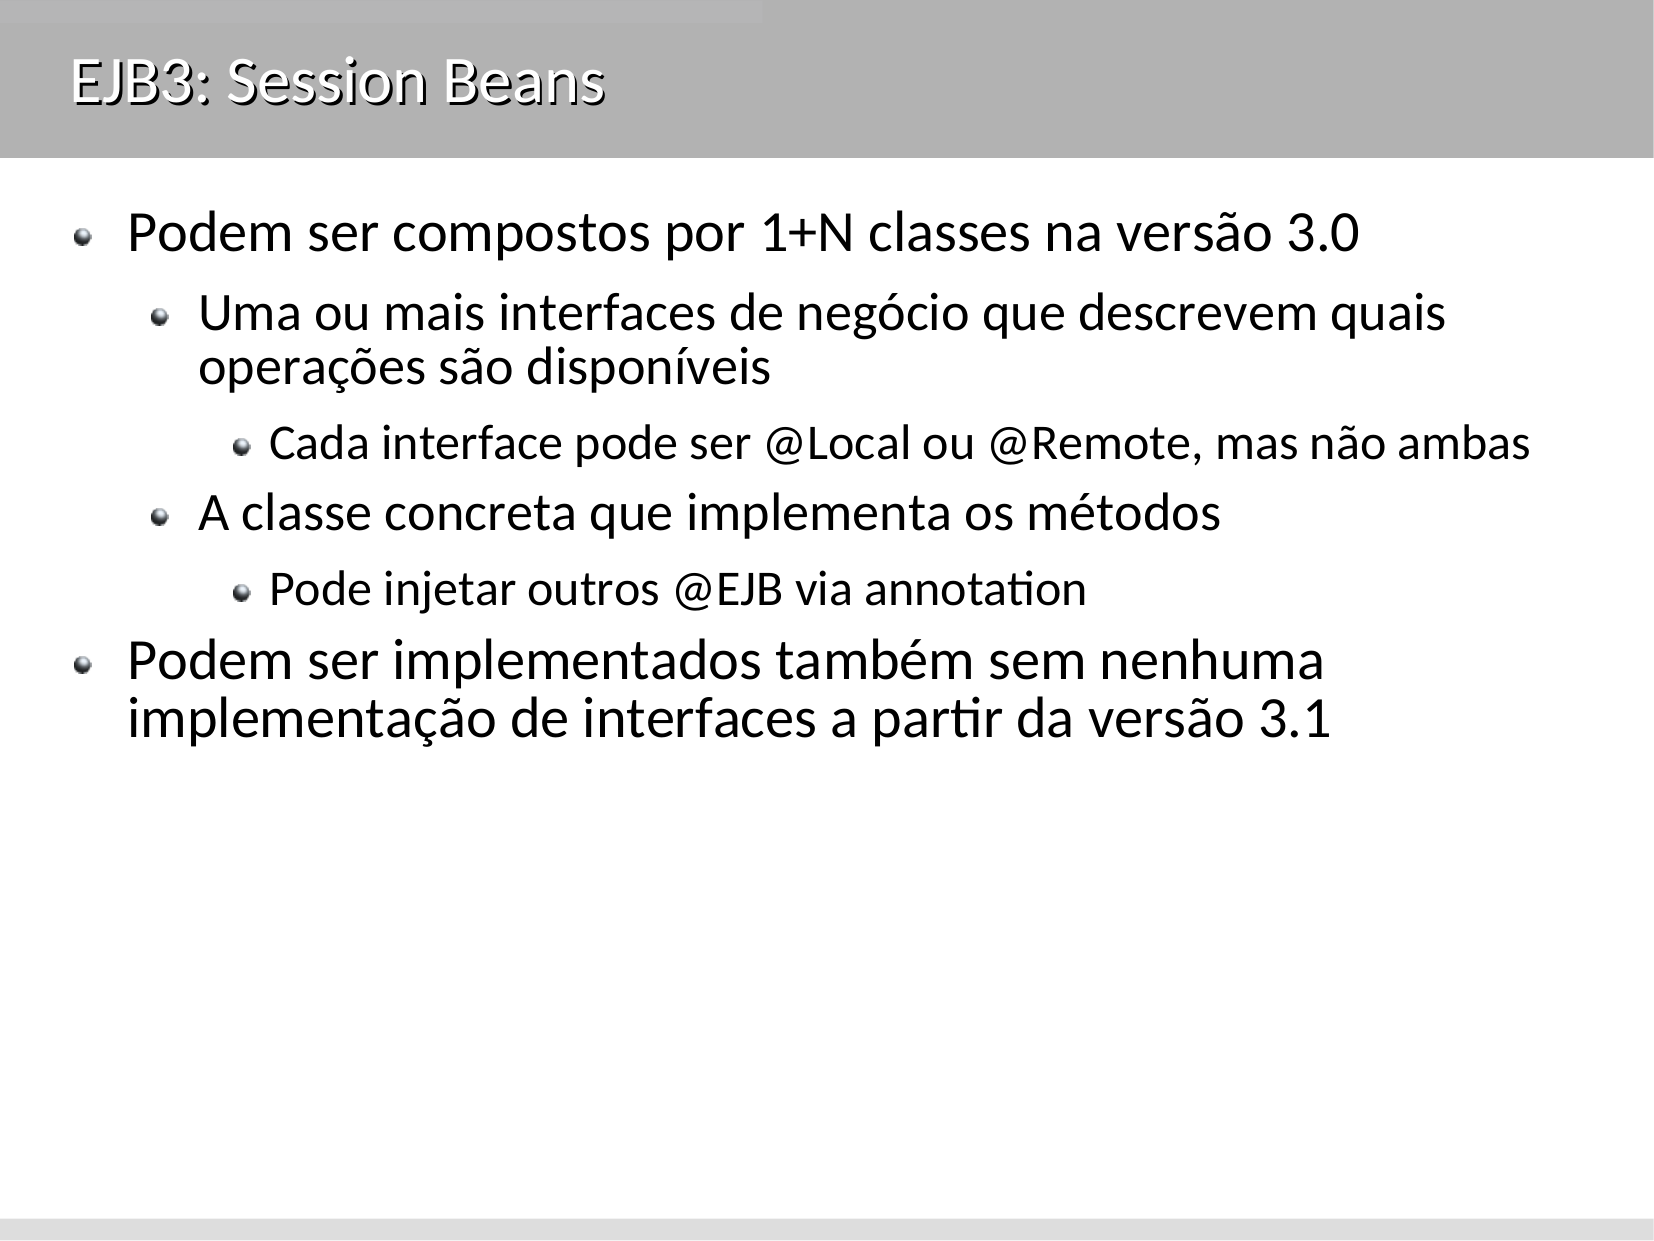

# EJB3: Session Beans
Podem ser compostos por 1+N classes na versão 3.0
Uma ou mais interfaces de negócio que descrevem quais operações são disponíveis
Cada interface pode ser @Local ou @Remote, mas não ambas
A classe concreta que implementa os métodos
Pode injetar outros @EJB via annotation
Podem ser implementados também sem nenhuma implementação de interfaces a partir da versão 3.1